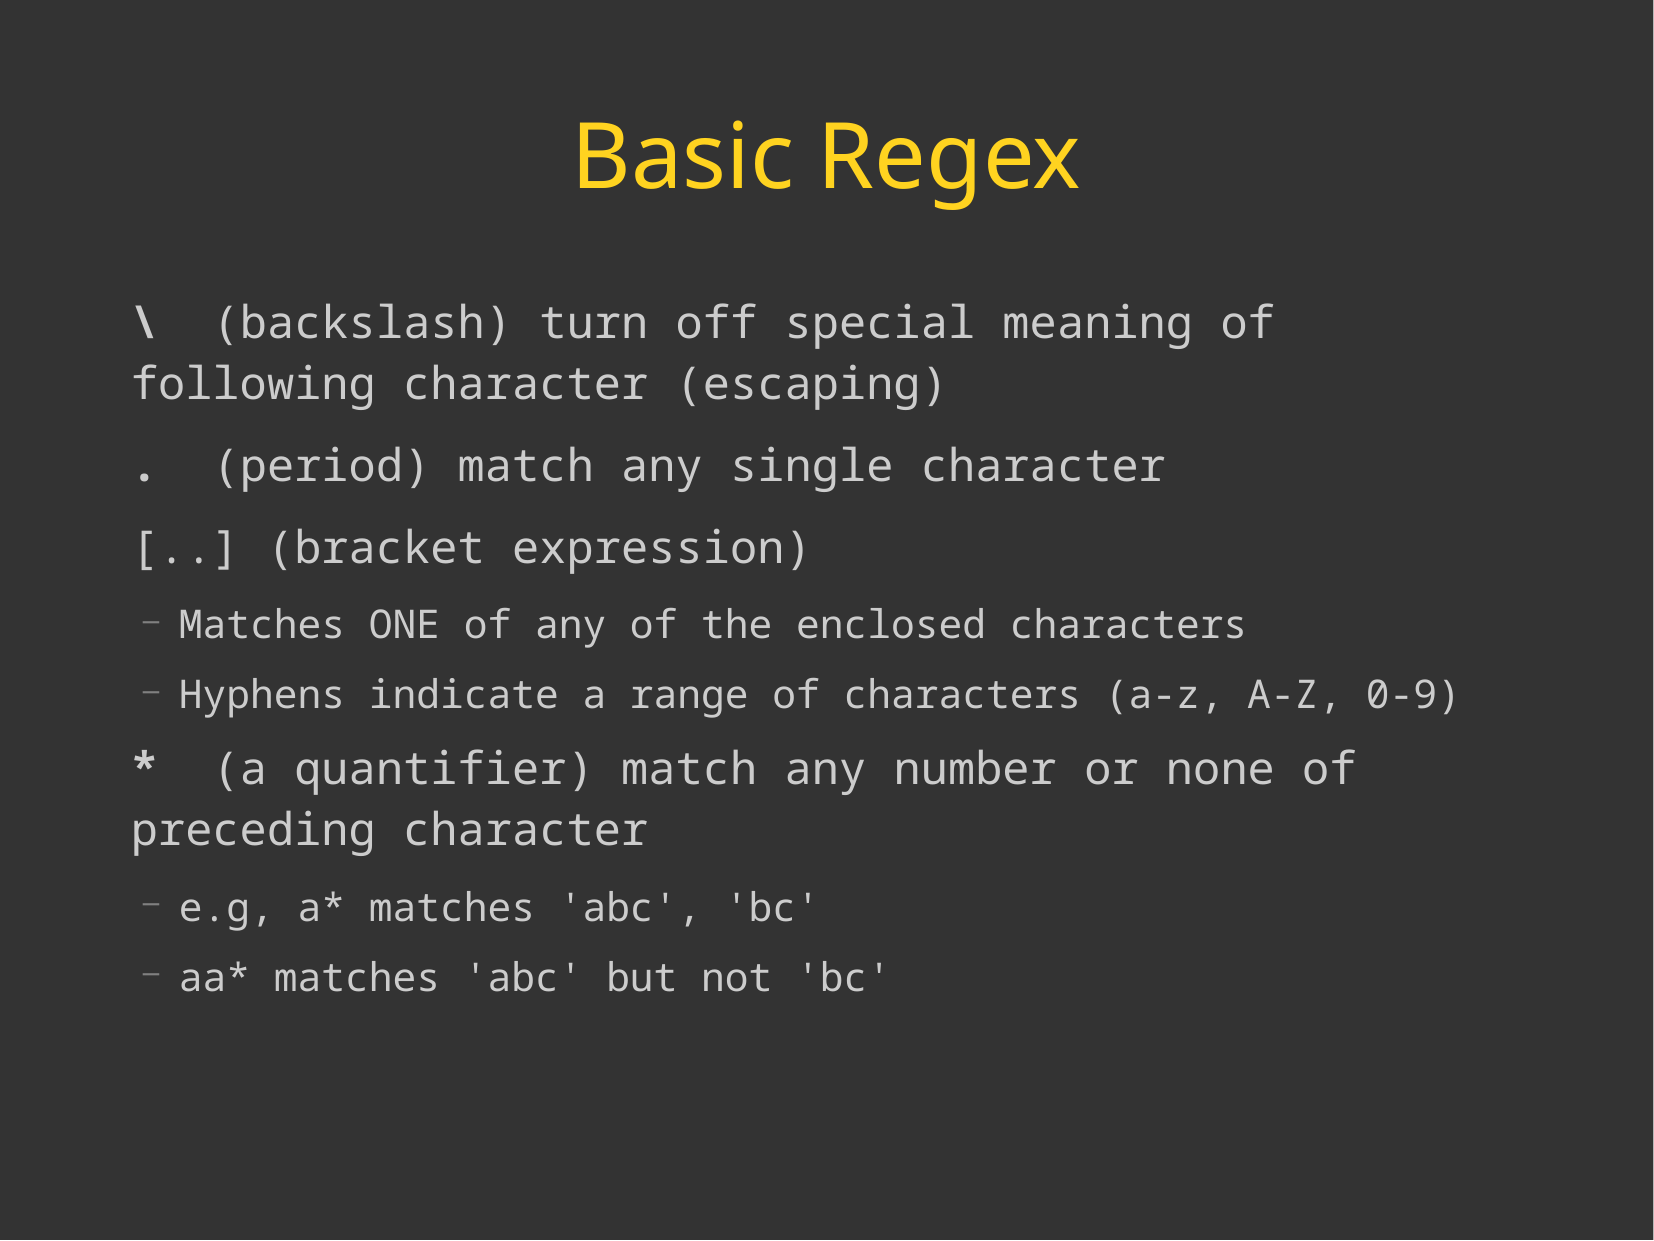

# Basic Regex
\ (backslash) turn off special meaning of following character (escaping)
. (period) match any single character
[..] (bracket expression)
Matches ONE of any of the enclosed characters
Hyphens indicate a range of characters (a-z, A-Z, 0-9)
* (a quantifier) match any number or none of preceding character
e.g, a* matches 'abc', 'bc'
aa* matches 'abc' but not 'bc'